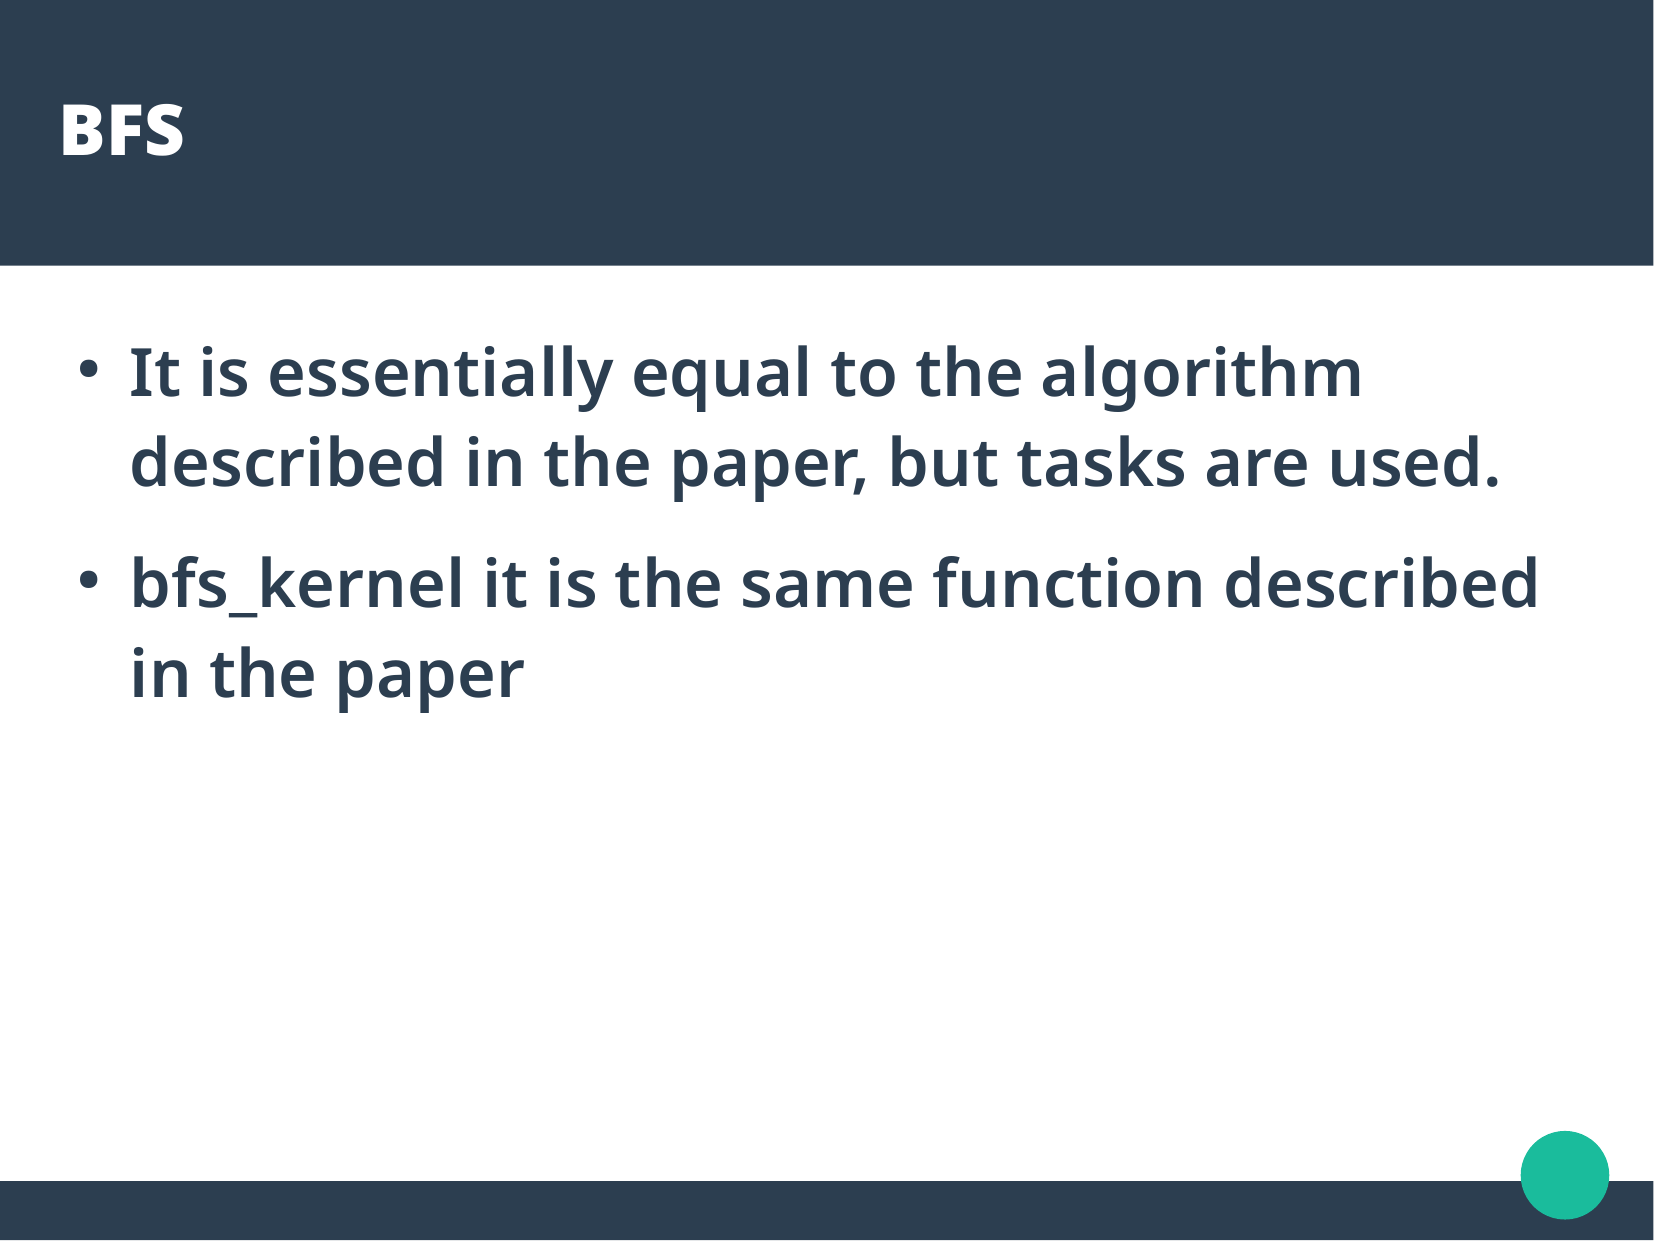

# BFS
It is essentially equal to the algorithm described in the paper, but tasks are used.
bfs_kernel it is the same function described in the paper